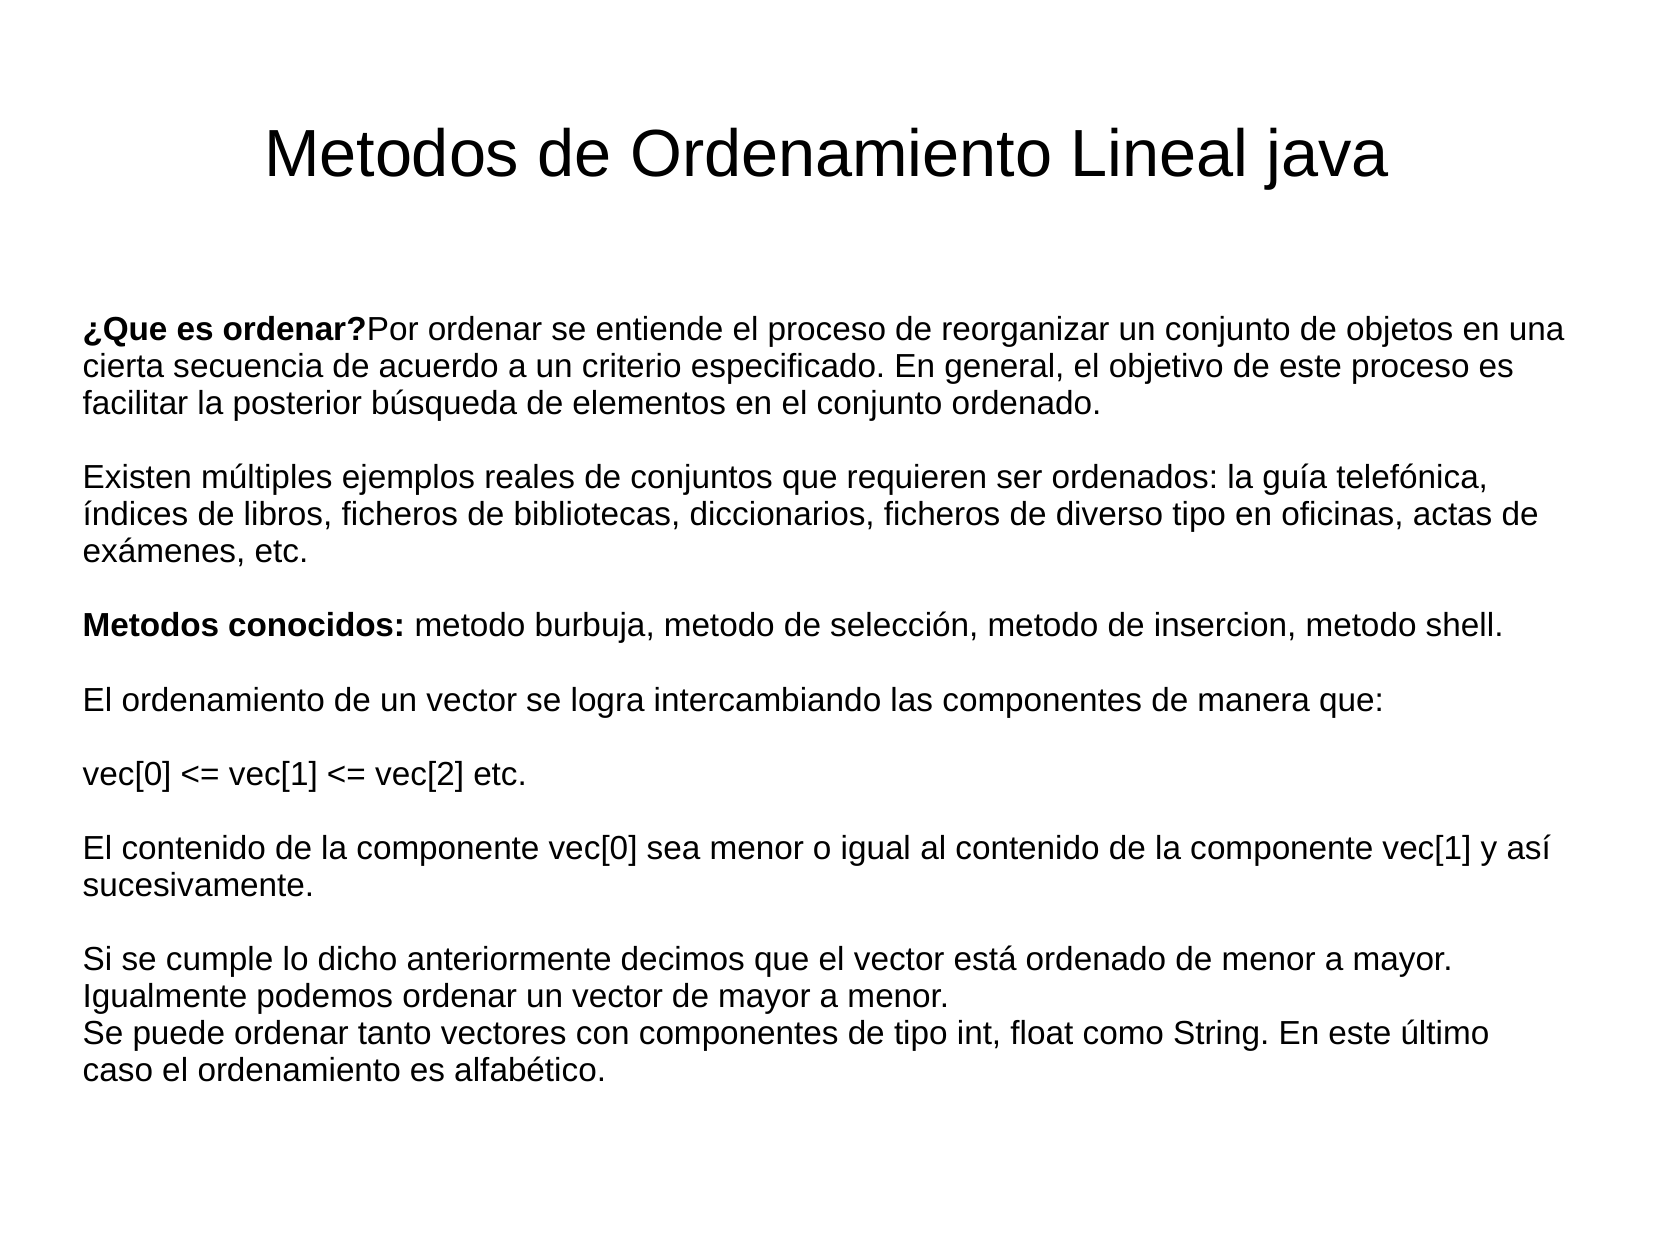

# Metodos de Ordenamiento Lineal java
¿Que es ordenar?Por ordenar se entiende el proceso de reorganizar un conjunto de objetos en una cierta secuencia de acuerdo a un criterio especificado. En general, el objetivo de este proceso es facilitar la posterior búsqueda de elementos en el conjunto ordenado.
Existen múltiples ejemplos reales de conjuntos que requieren ser ordenados: la guía telefónica, índices de libros, ficheros de bibliotecas, diccionarios, ficheros de diverso tipo en oficinas, actas de exámenes, etc.
Metodos conocidos: metodo burbuja, metodo de selección, metodo de insercion, metodo shell.
El ordenamiento de un vector se logra intercambiando las componentes de manera que:
vec[0] <= vec[1] <= vec[2] etc.
El contenido de la componente vec[0] sea menor o igual al contenido de la componente vec[1] y así sucesivamente.
Si se cumple lo dicho anteriormente decimos que el vector está ordenado de menor a mayor. Igualmente podemos ordenar un vector de mayor a menor.
Se puede ordenar tanto vectores con componentes de tipo int, float como String. En este último caso el ordenamiento es alfabético.